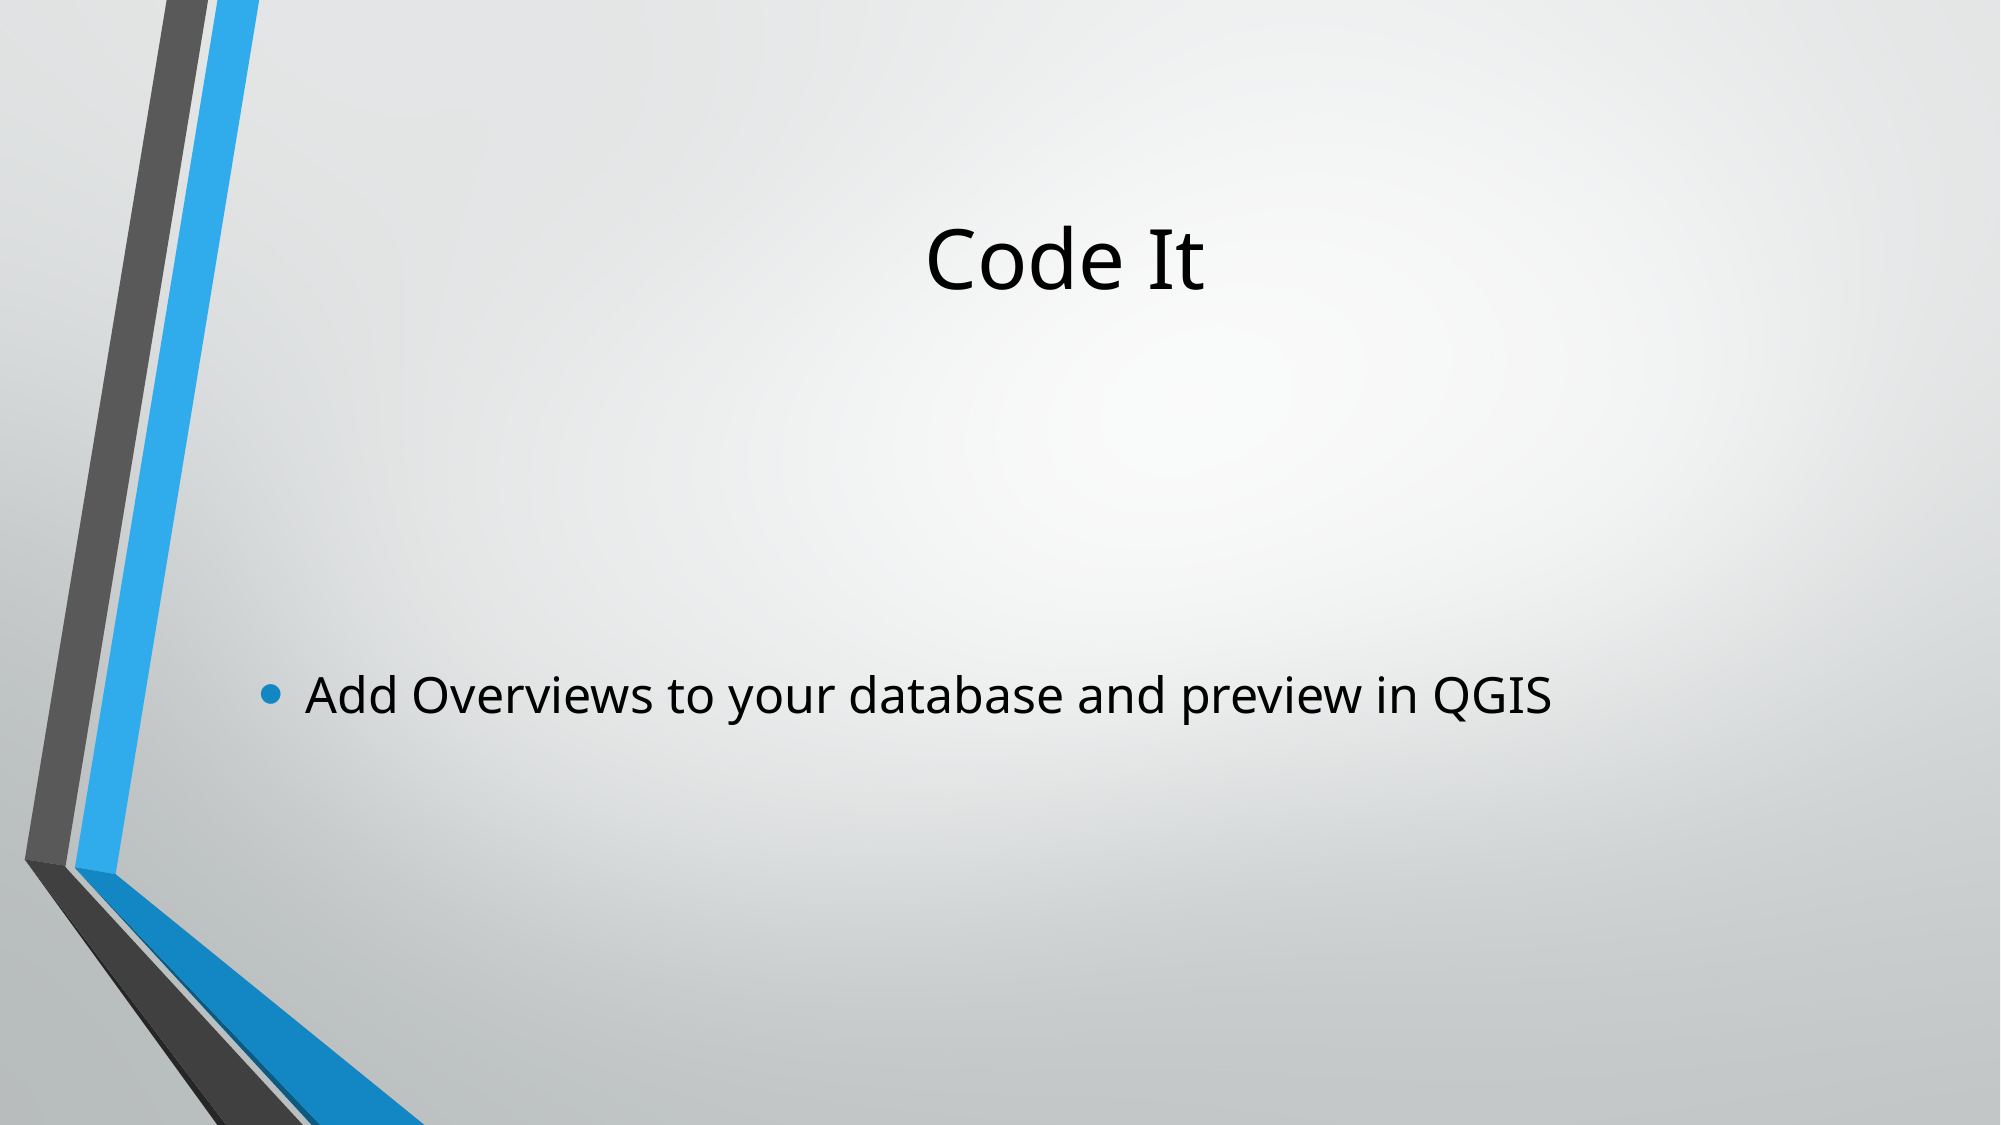

# Code It
Add Overviews to your database and preview in QGIS